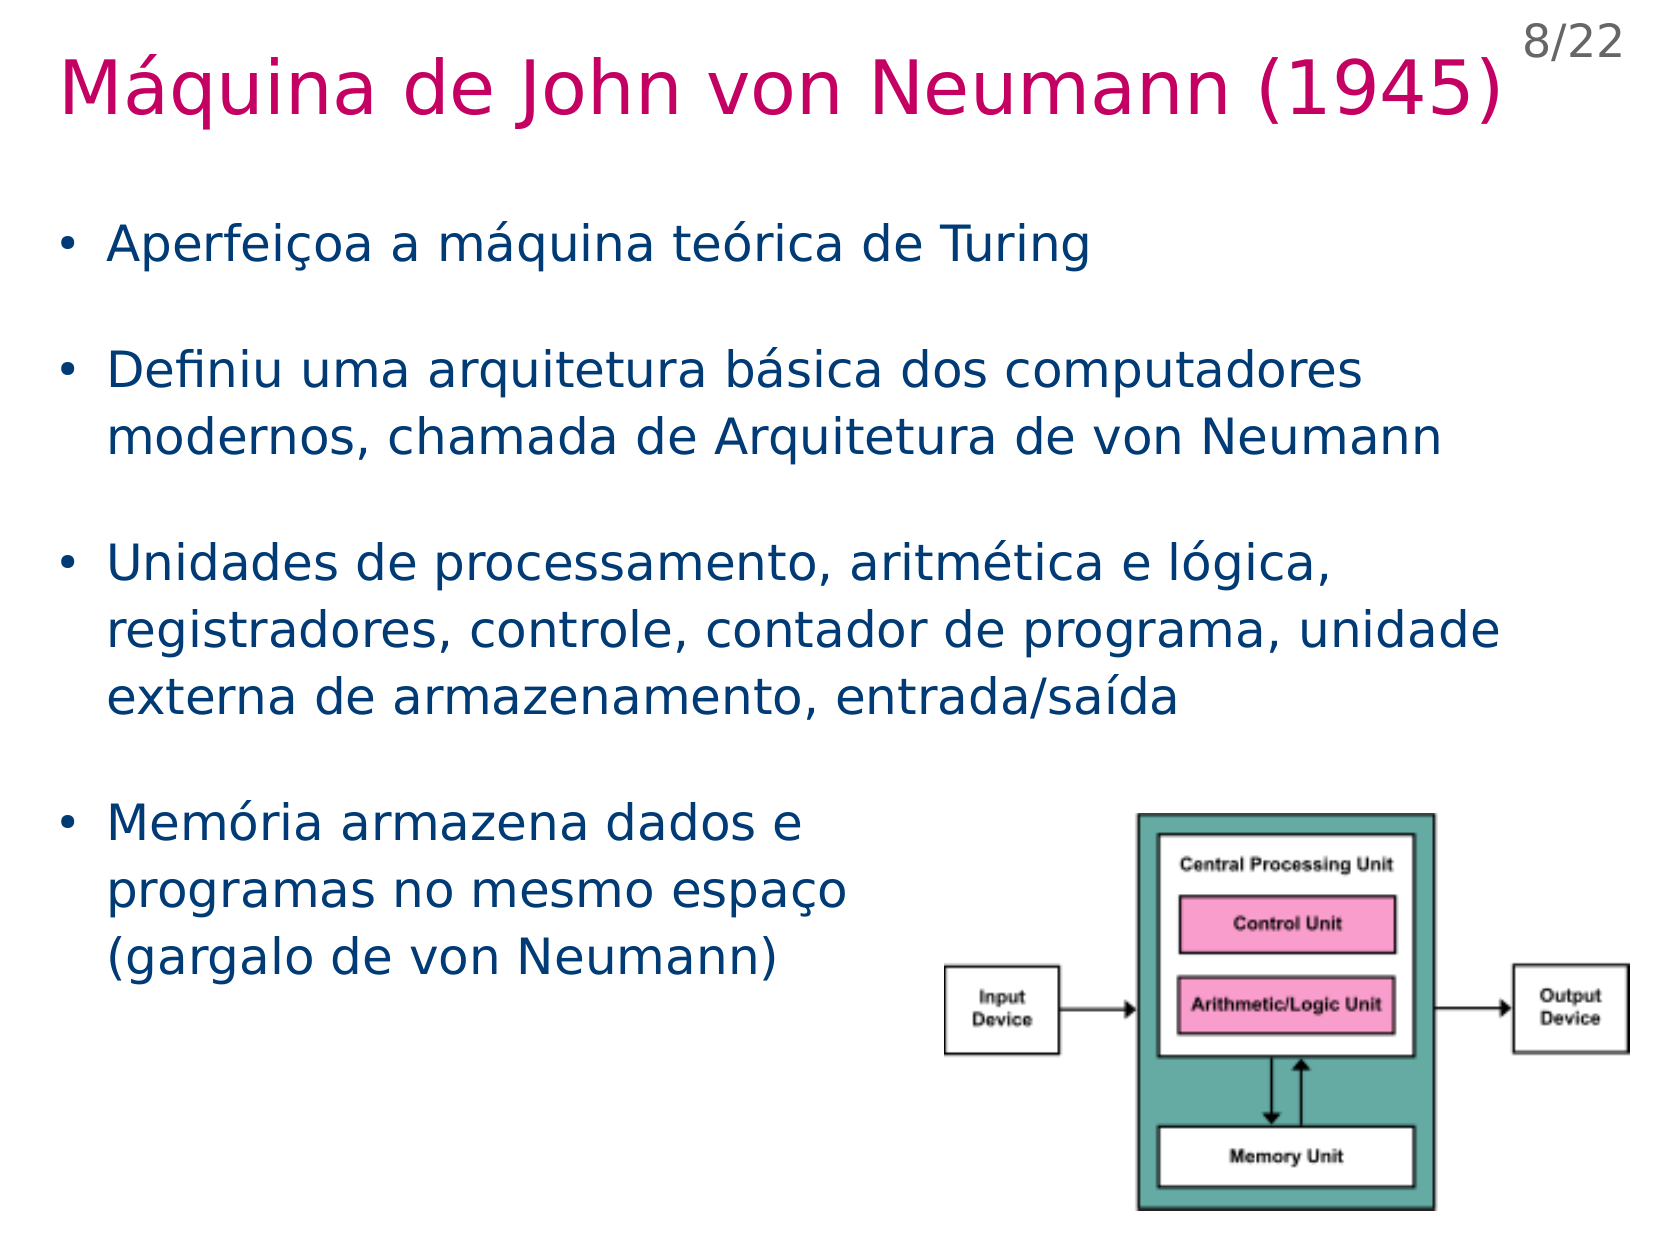

8
# Máquina de John von Neumann (1945)
Aperfeiçoa a máquina teórica de Turing
Definiu uma arquitetura básica dos computadores modernos, chamada de Arquitetura de von Neumann
Unidades de processamento, aritmética e lógica, registradores, controle, contador de programa, unidade externa de armazenamento, entrada/saída
Memória armazena dados e
programas no mesmo espaço
(gargalo de von Neumann)